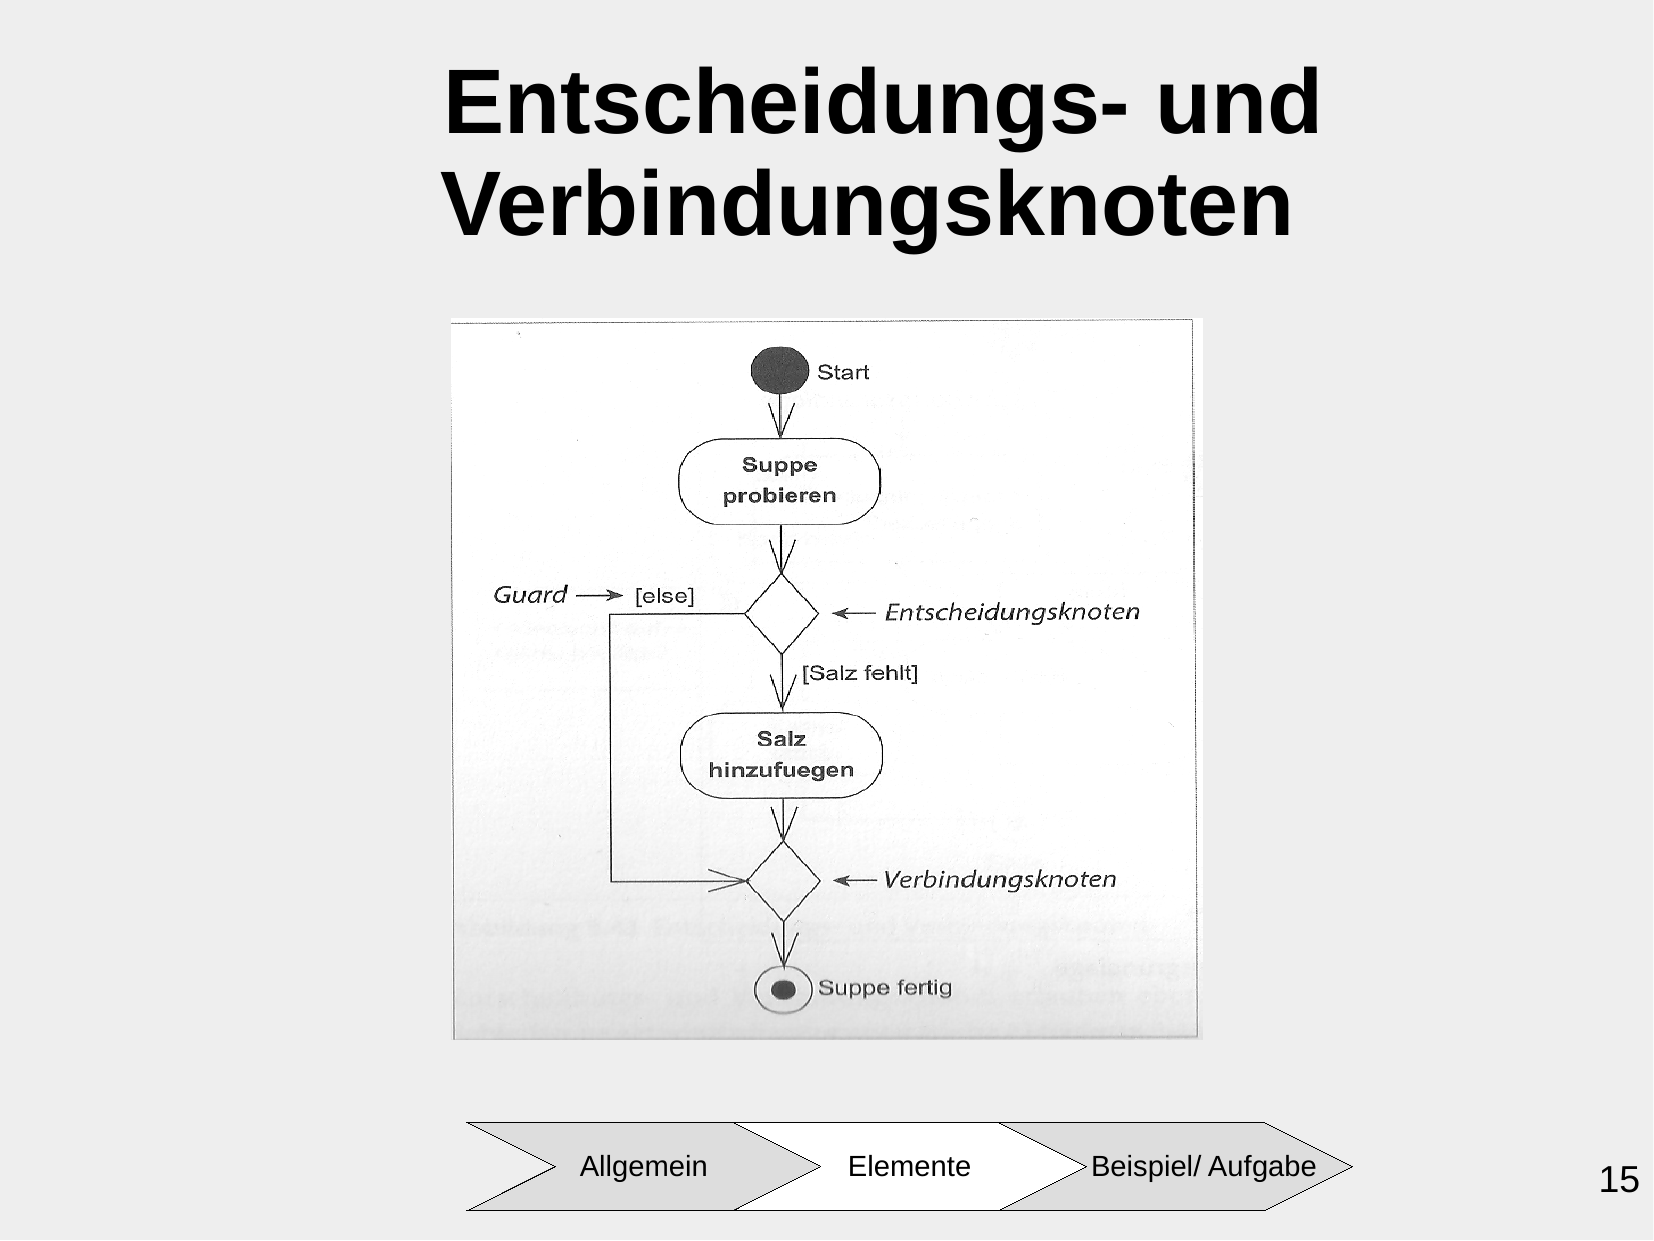

# Entscheidungs- und Verbindungsknoten
Allgemein
Allgemein
Elemente
 Beispiel/ Aufgabe
Elemente
 Beispiel/ Aufgabe